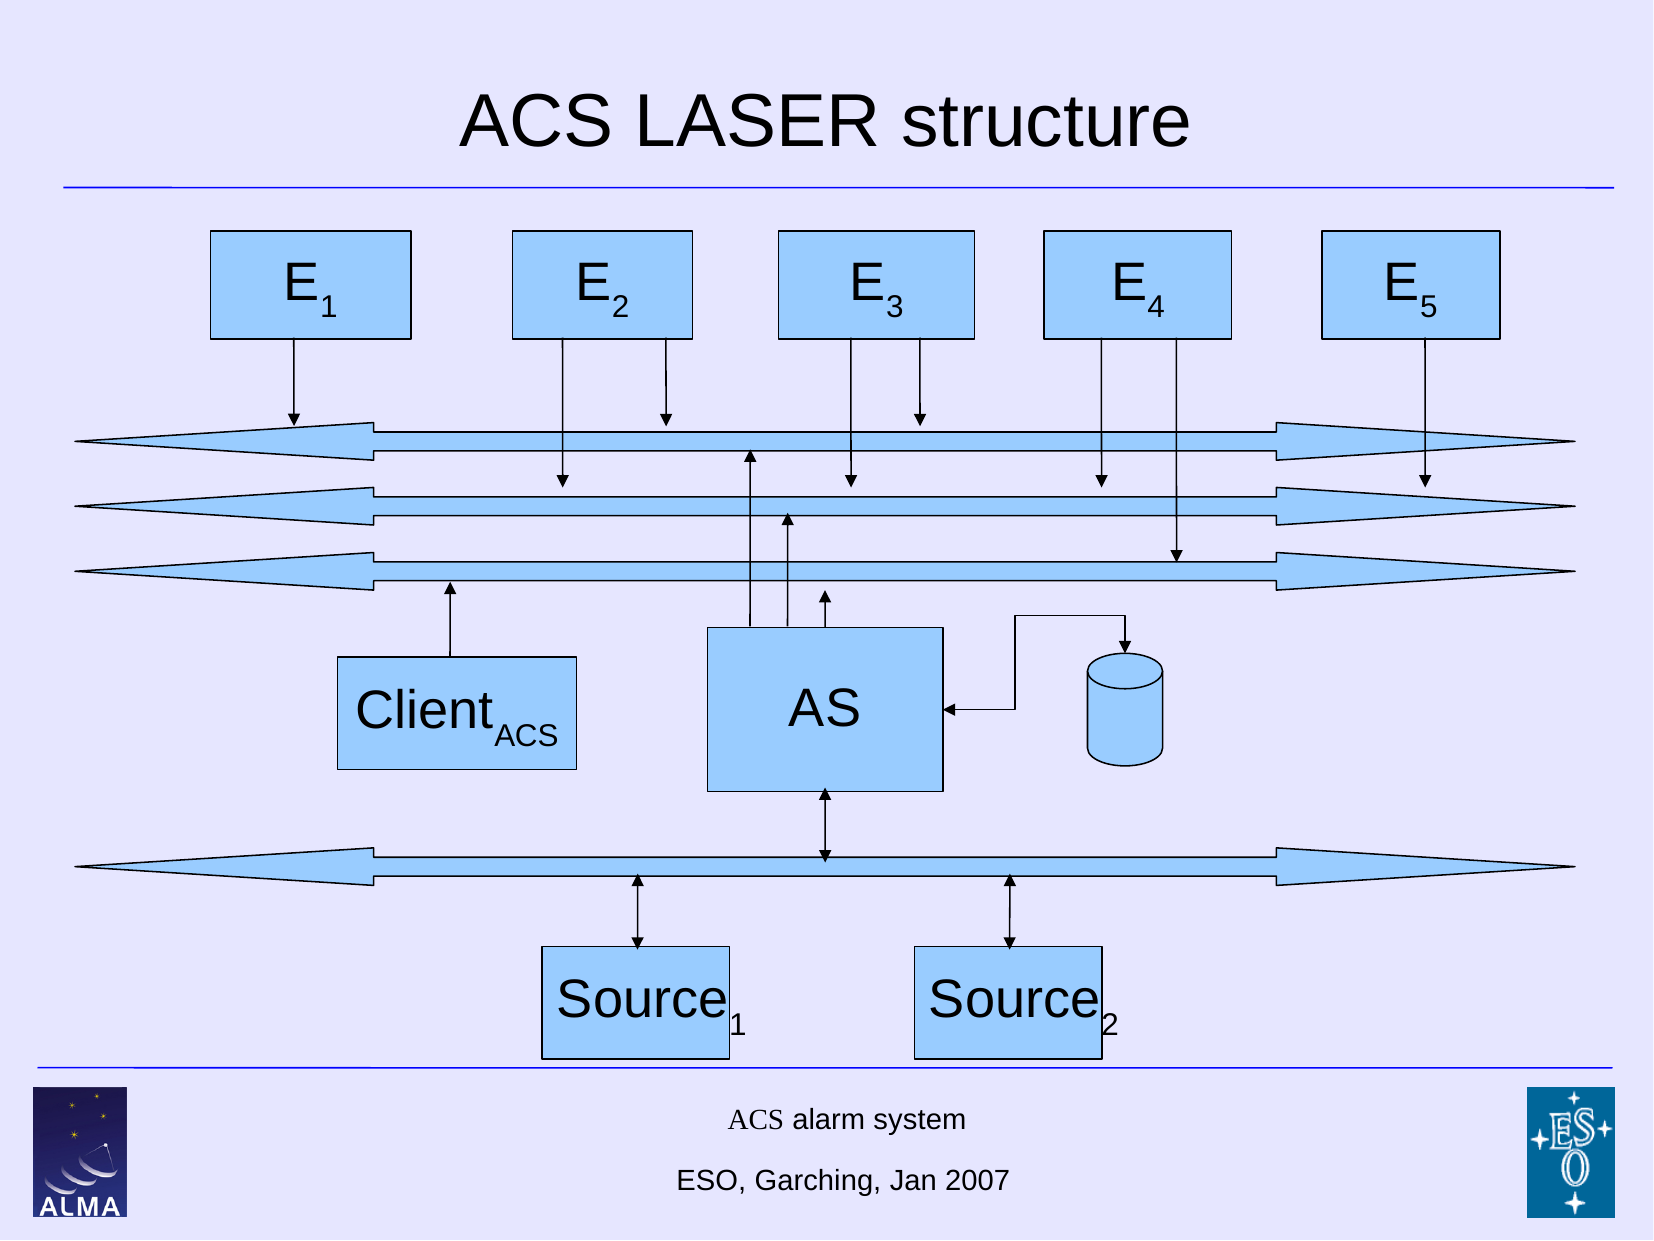

# ACS LASER structure
E1
E2
E3
E4
E5
ClientACS
AS
Source1
Source2